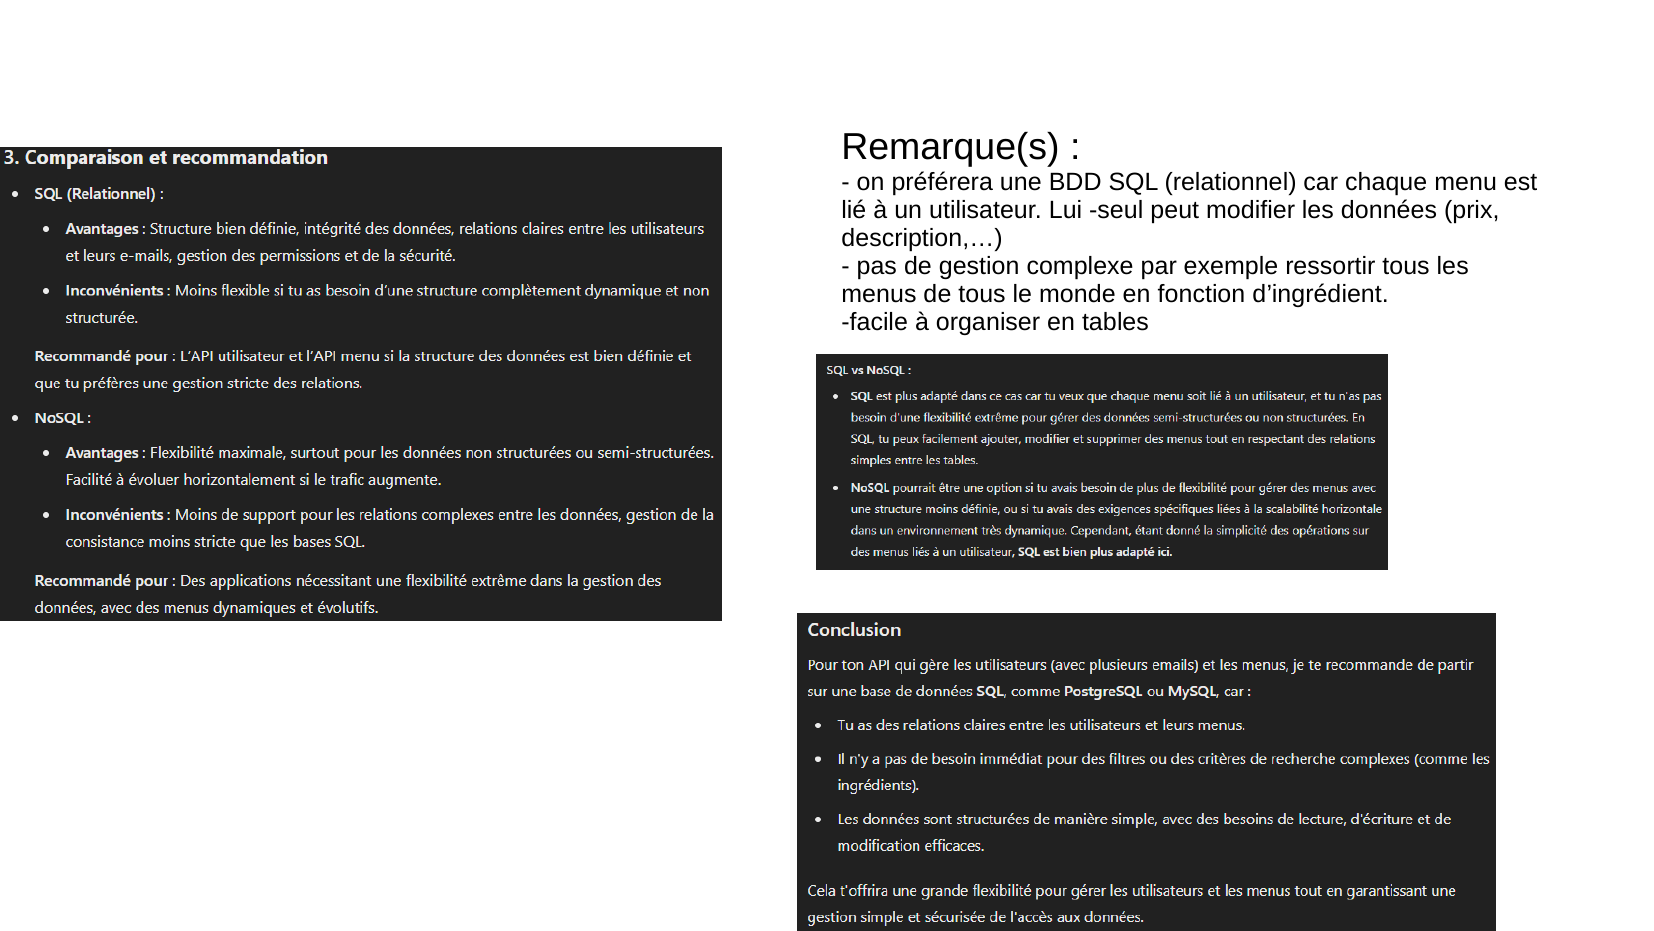

Remarque(s) :
- on préférera une BDD SQL (relationnel) car chaque menu est lié à un utilisateur. Lui -seul peut modifier les données (prix, description,…)
- pas de gestion complexe par exemple ressortir tous les menus de tous le monde en fonction d’ingrédient.
-facile à organiser en tables